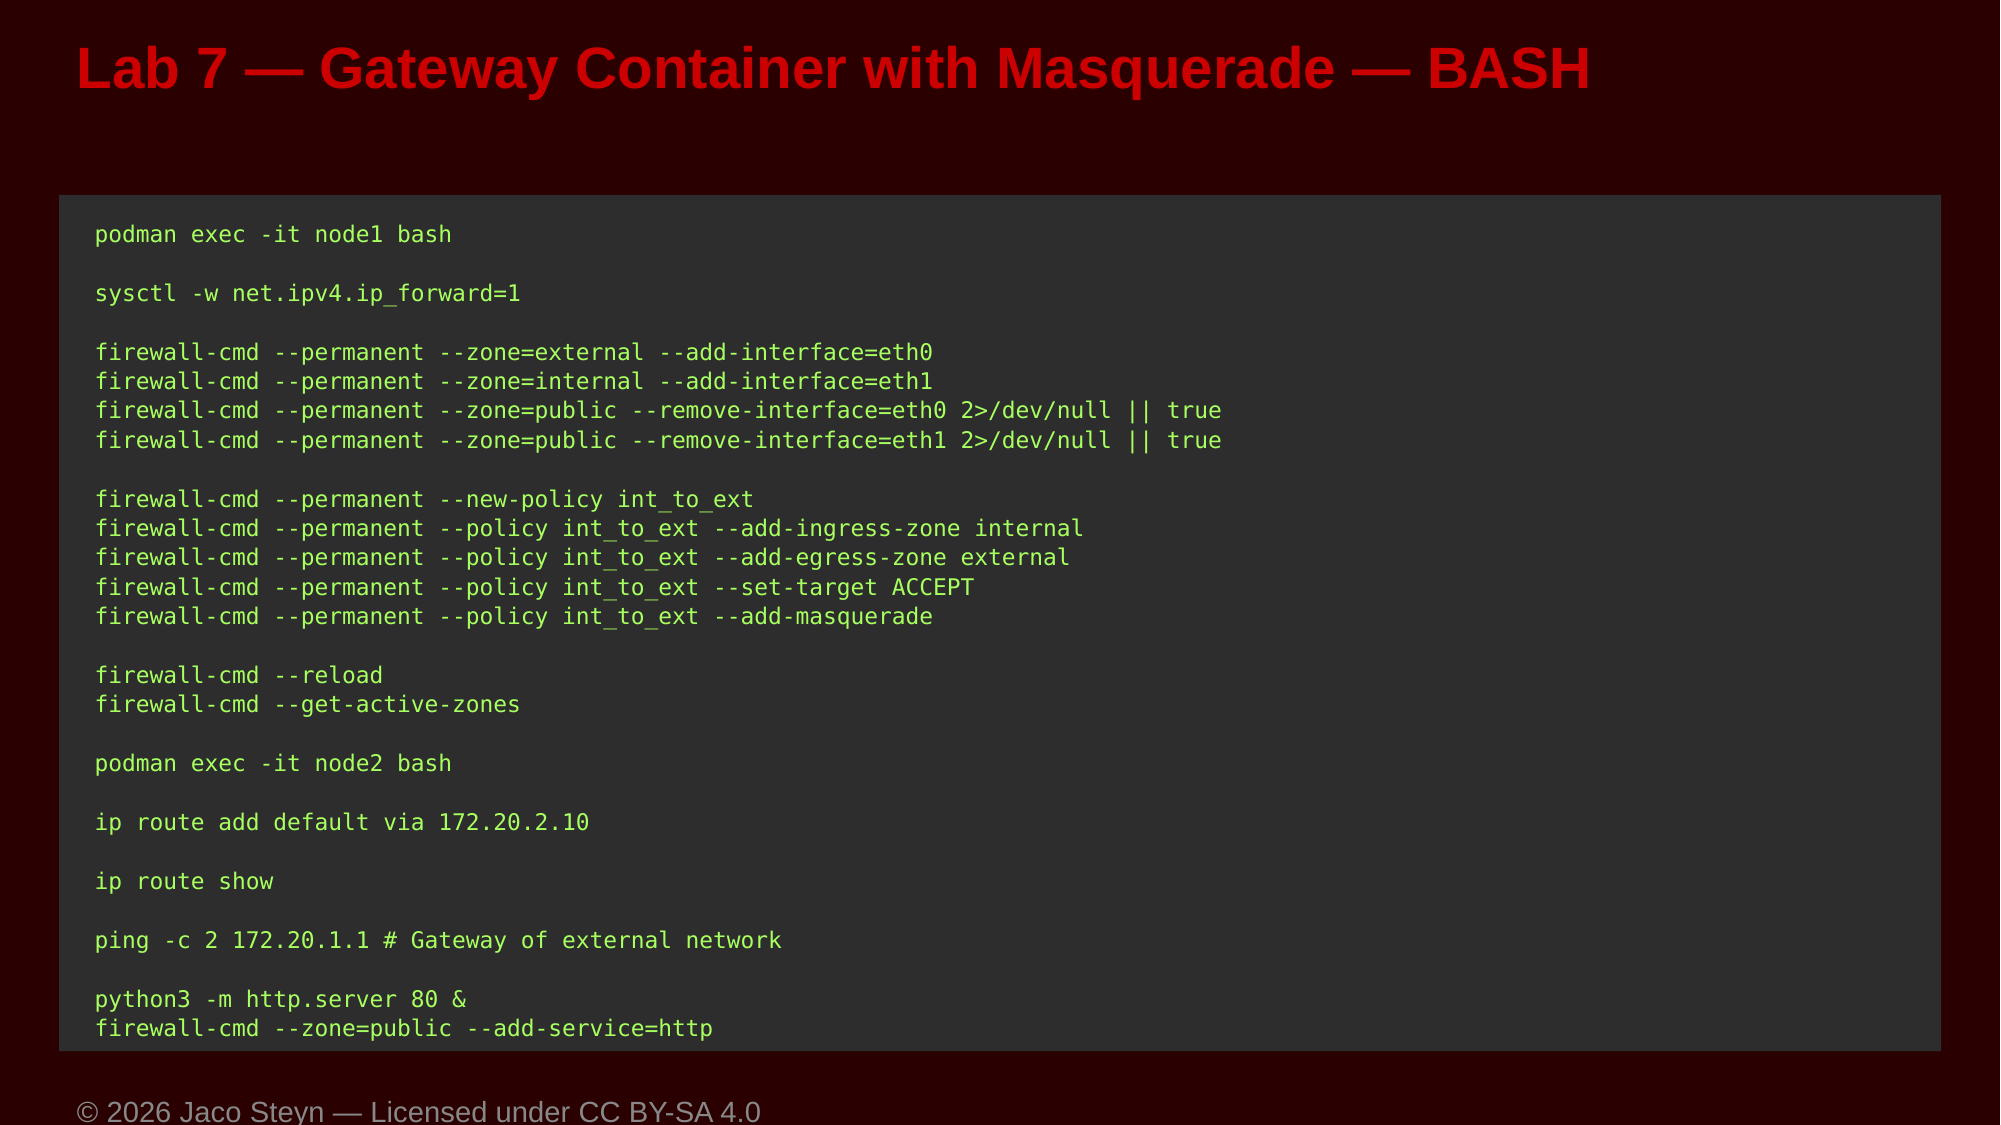

Lab 7 — Gateway Container with Masquerade — BASH
podman exec -it node1 bash
sysctl -w net.ipv4.ip_forward=1
firewall-cmd --permanent --zone=external --add-interface=eth0
firewall-cmd --permanent --zone=internal --add-interface=eth1
firewall-cmd --permanent --zone=public --remove-interface=eth0 2>/dev/null || true
firewall-cmd --permanent --zone=public --remove-interface=eth1 2>/dev/null || true
firewall-cmd --permanent --new-policy int_to_ext
firewall-cmd --permanent --policy int_to_ext --add-ingress-zone internal
firewall-cmd --permanent --policy int_to_ext --add-egress-zone external
firewall-cmd --permanent --policy int_to_ext --set-target ACCEPT
firewall-cmd --permanent --policy int_to_ext --add-masquerade
firewall-cmd --reload
firewall-cmd --get-active-zones
podman exec -it node2 bash
ip route add default via 172.20.2.10
ip route show
ping -c 2 172.20.1.1 # Gateway of external network
python3 -m http.server 80 &
firewall-cmd --zone=public --add-service=http
© 2026 Jaco Steyn — Licensed under CC BY-SA 4.0